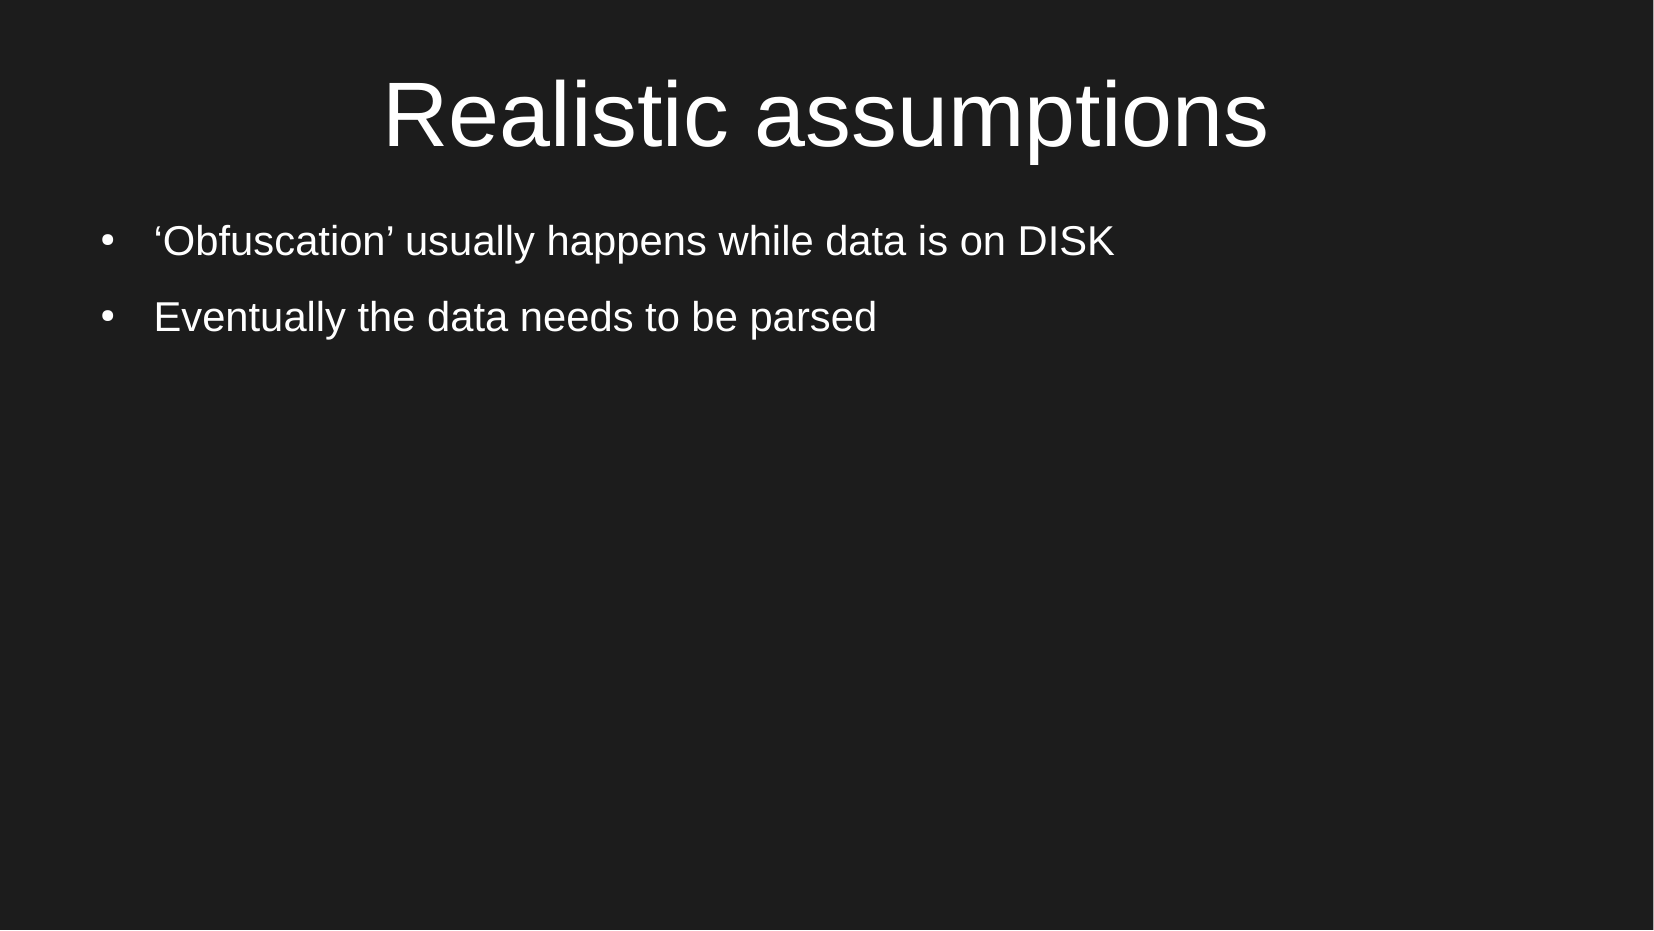

# Realistic assumptions
‘Obfuscation’ usually happens while data is on DISK
Eventually the data needs to be parsed